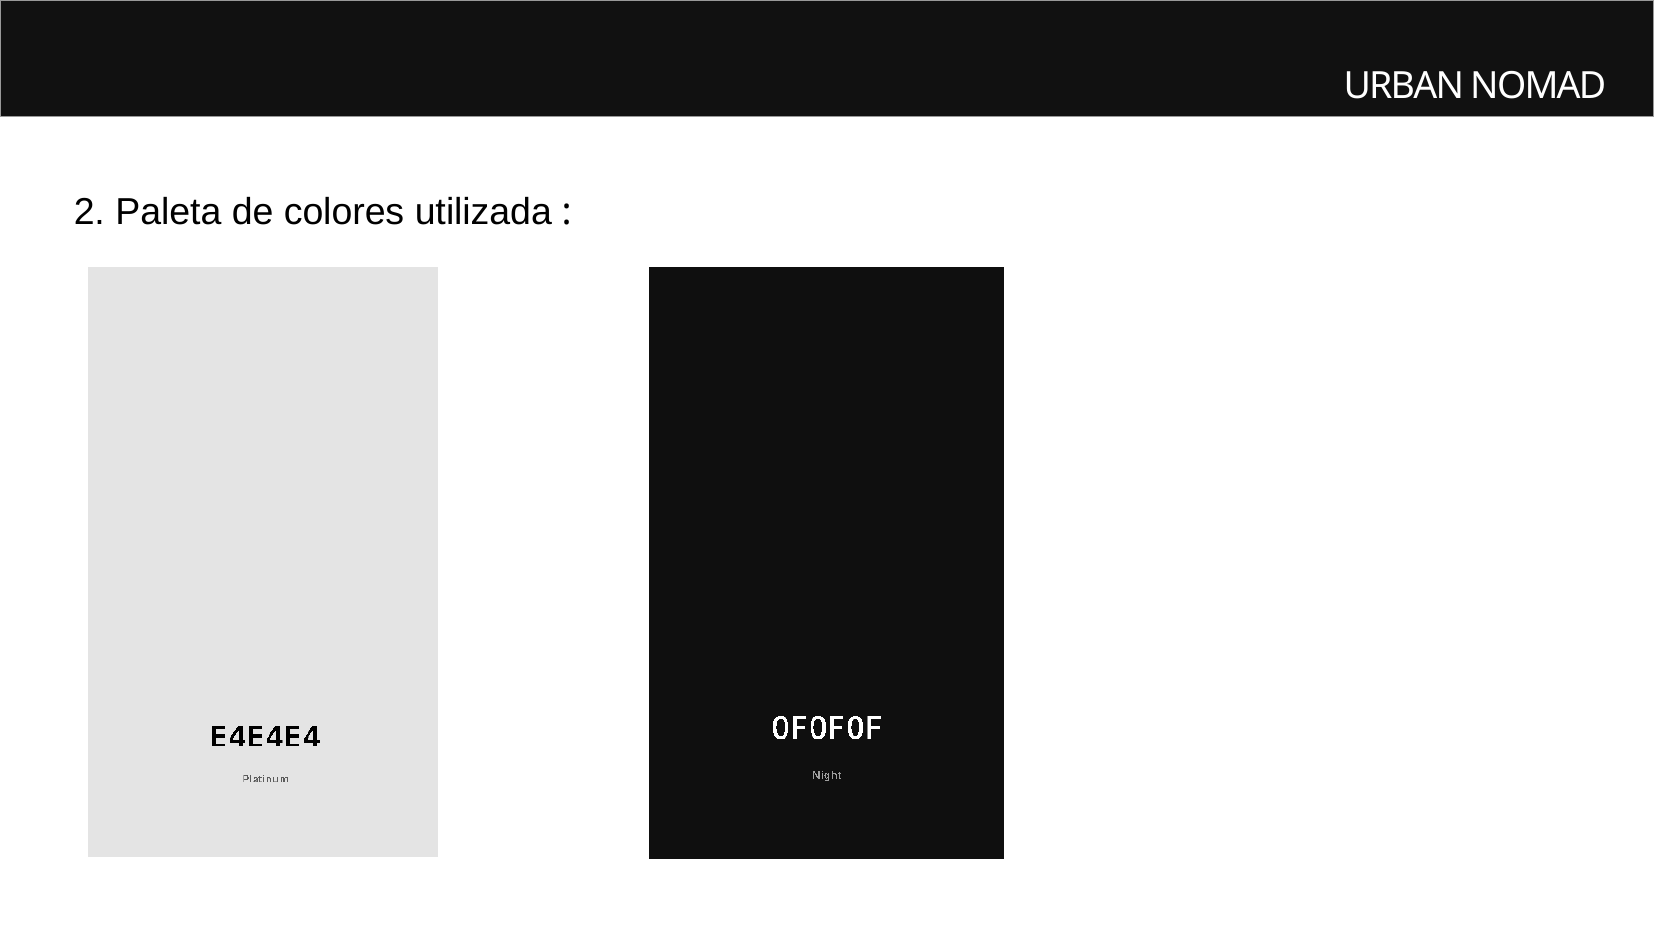

URBAN NOMAD
2. Paleta de colores utilizada :